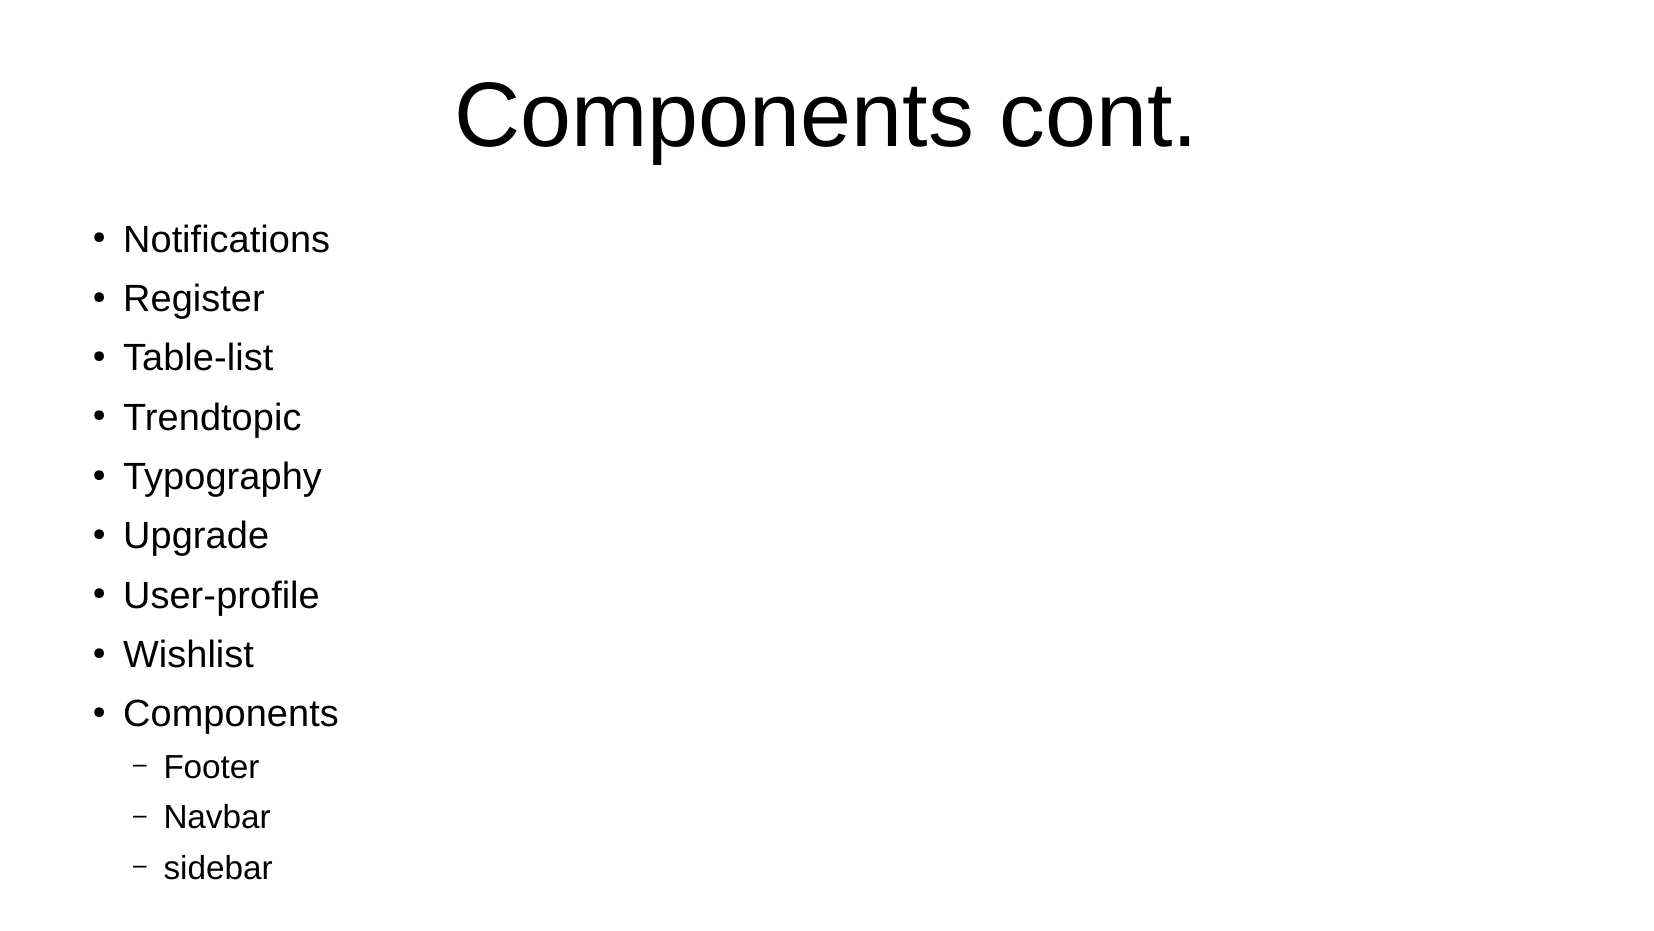

# Components cont.
Notifications
Register
Table-list
Trendtopic
Typography
Upgrade
User-profile
Wishlist
Components
Footer
Navbar
sidebar